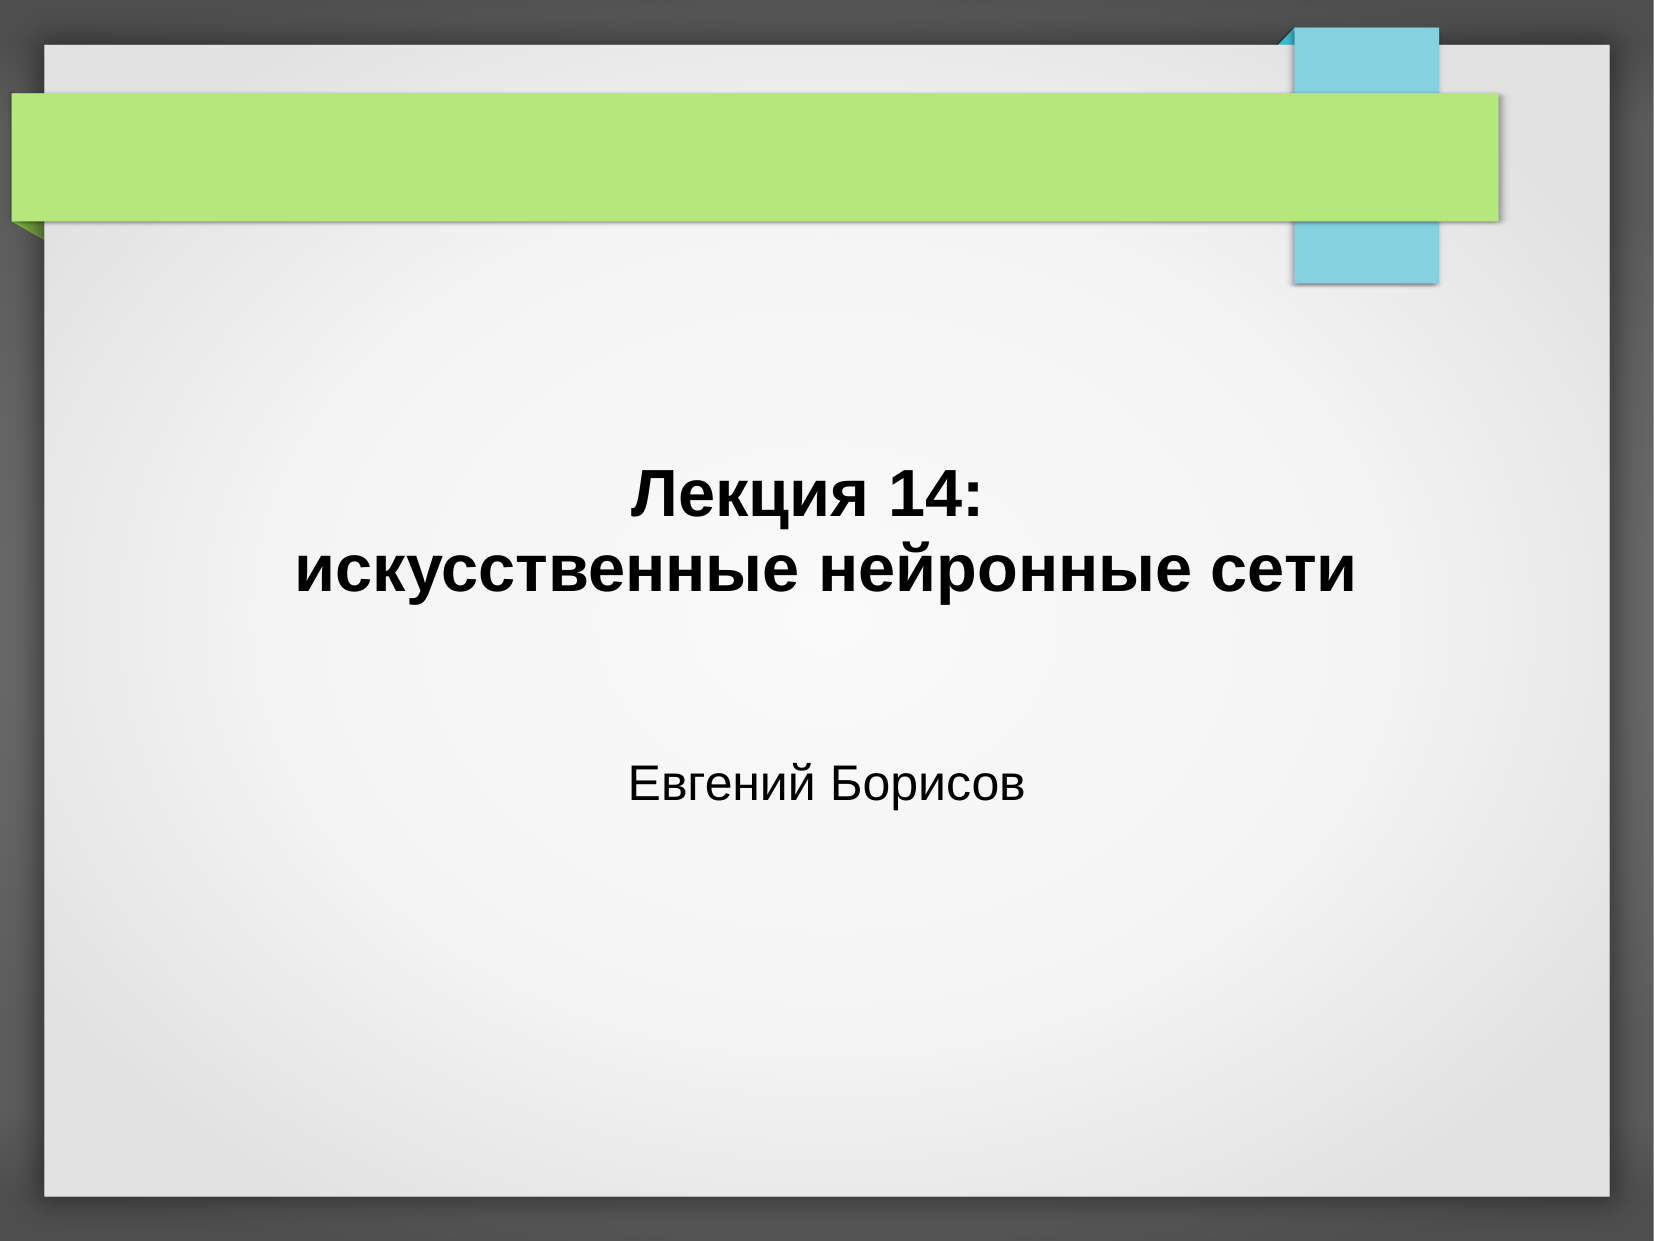

# Лекция 14:
искусственные нейронные сети
Евгений Борисов